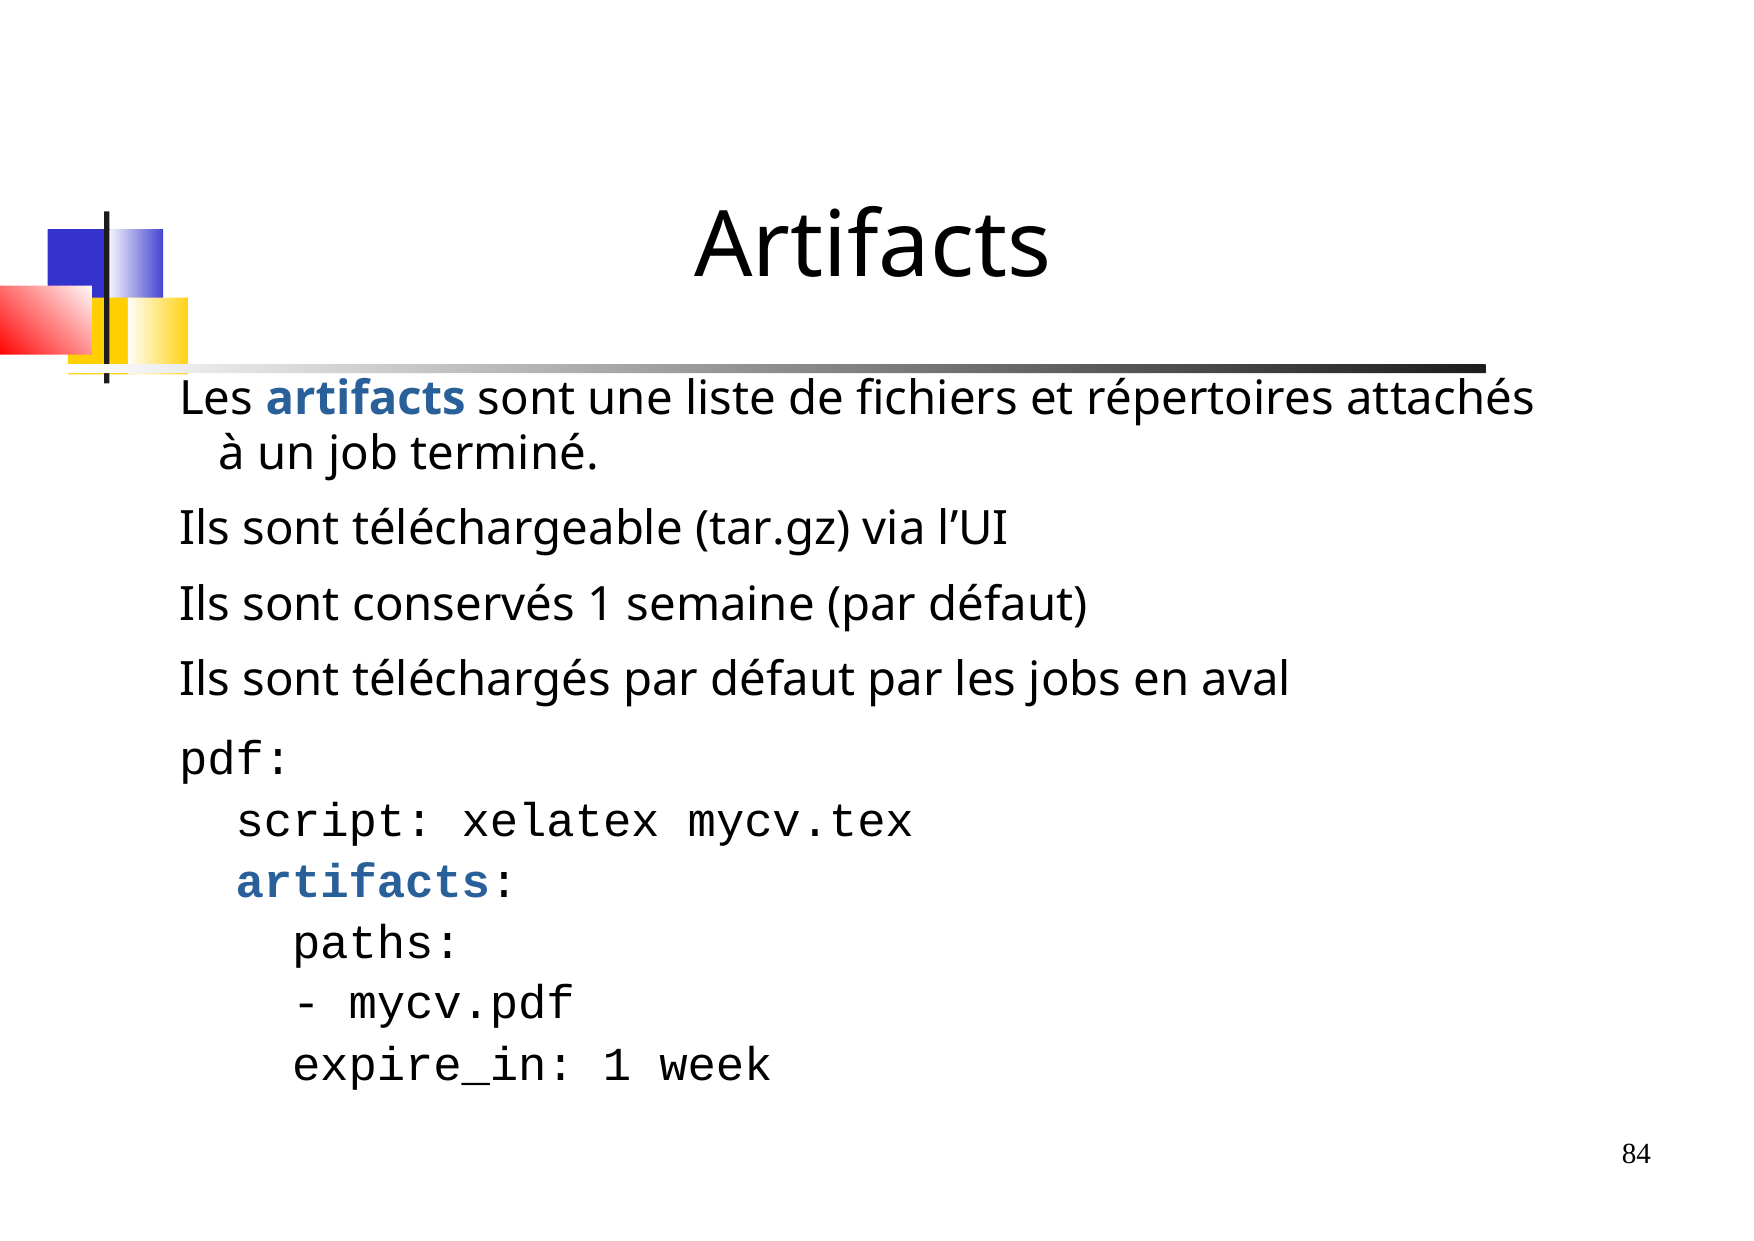

# Artifacts
Les artifacts sont une liste de fichiers et répertoires attachés à un job terminé.
Ils sont téléchargeable (tar.gz) via l’UI
Ils sont conservés 1 semaine (par défaut)
Ils sont téléchargés par défaut par les jobs en aval
pdf:
 script: xelatex mycv.tex
 artifacts:
 paths:
 - mycv.pdf
 expire_in: 1 week